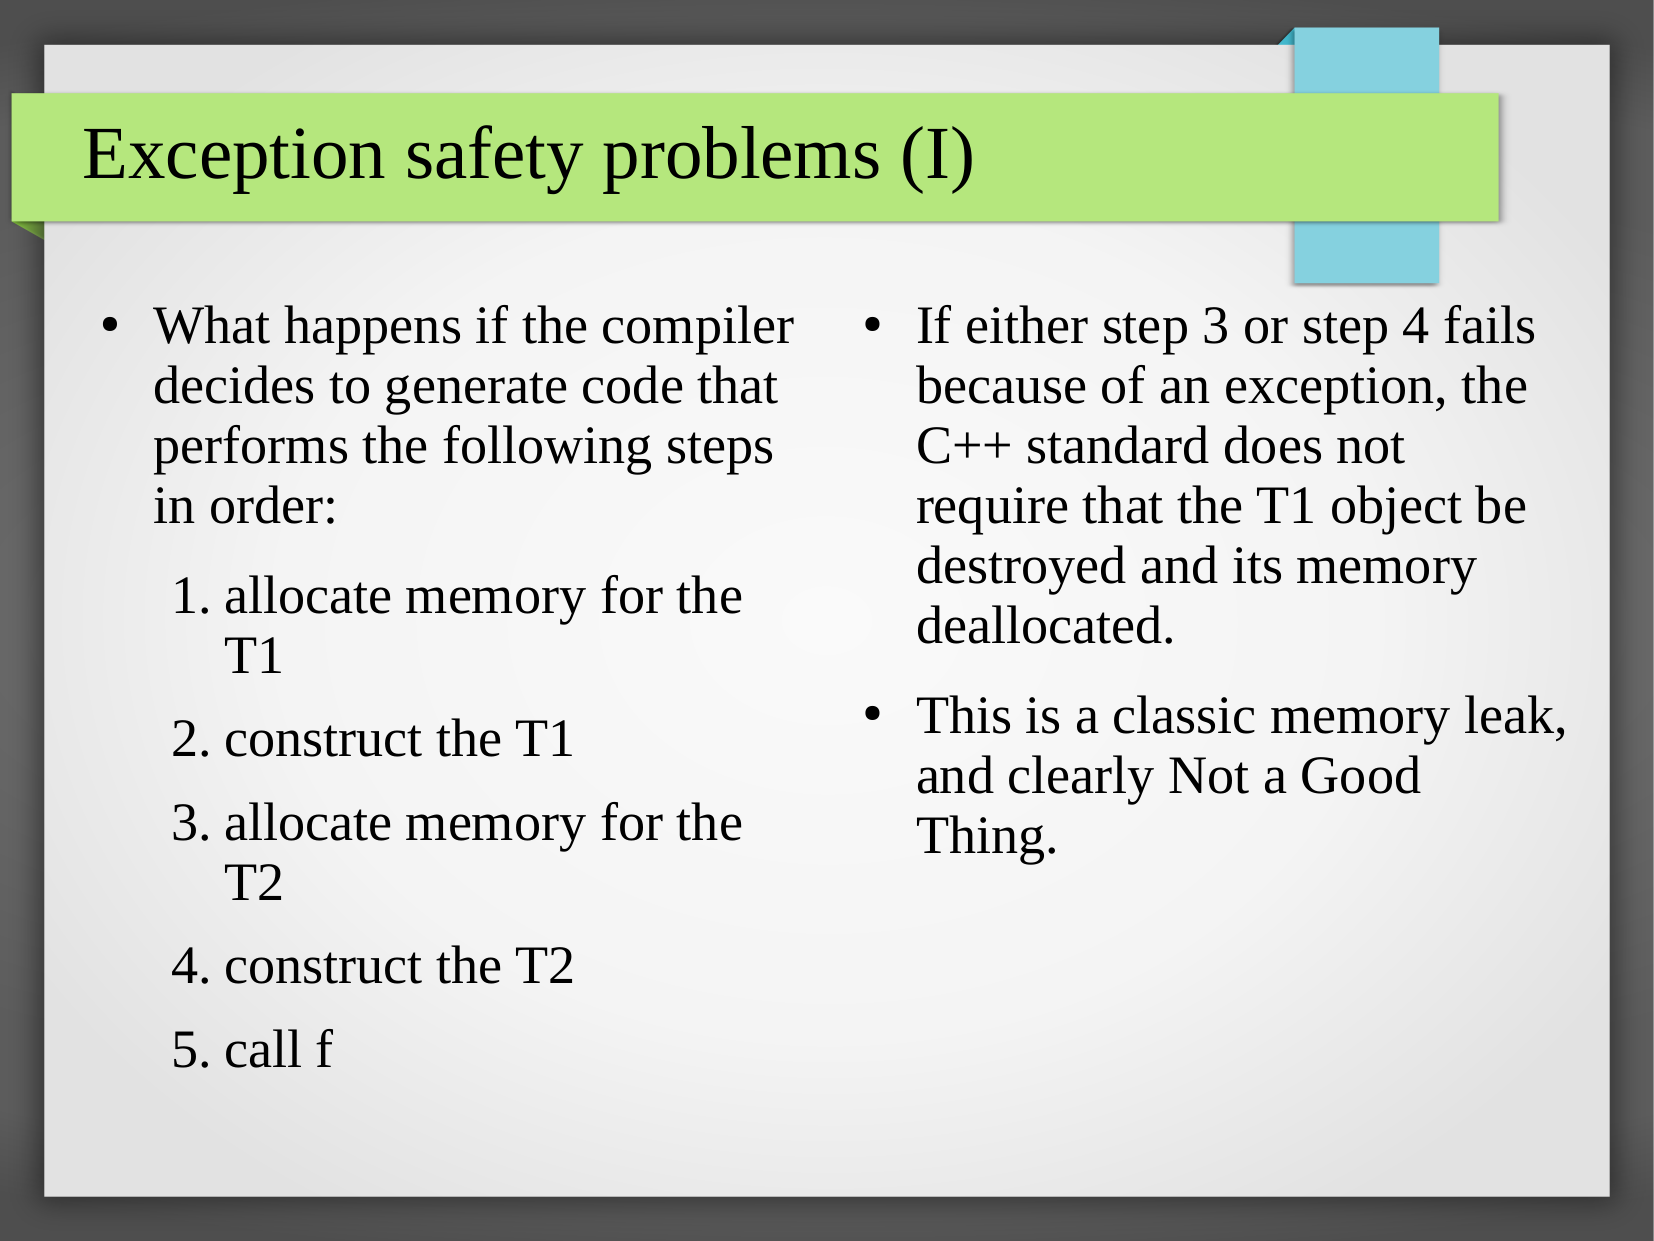

# Exception safety problems (I)
What happens if the compiler decides to generate code that performs the following steps in order:
allocate memory for the T1
construct the T1
allocate memory for the T2
construct the T2
call f
If either step 3 or step 4 fails because of an exception, the C++ standard does not require that the T1 object be destroyed and its memory deallocated.
This is a classic memory leak, and clearly Not a Good Thing.